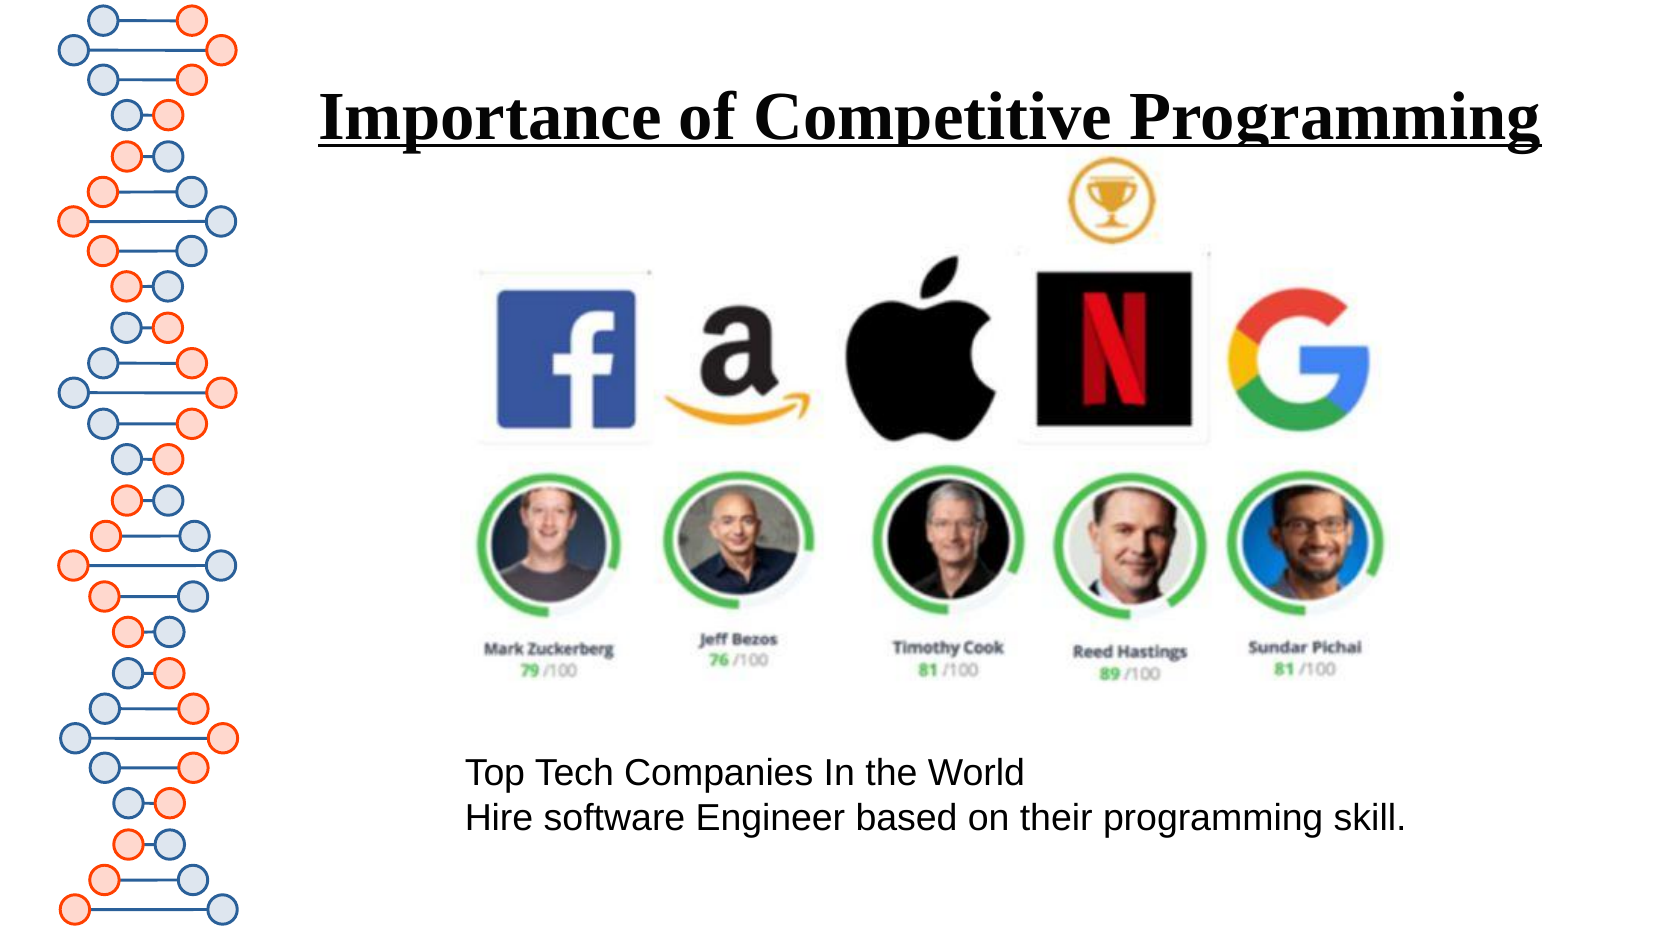

Importance of Competitive Programming
Top Tech Companies In the World
Hire software Engineer based on their programming skill.